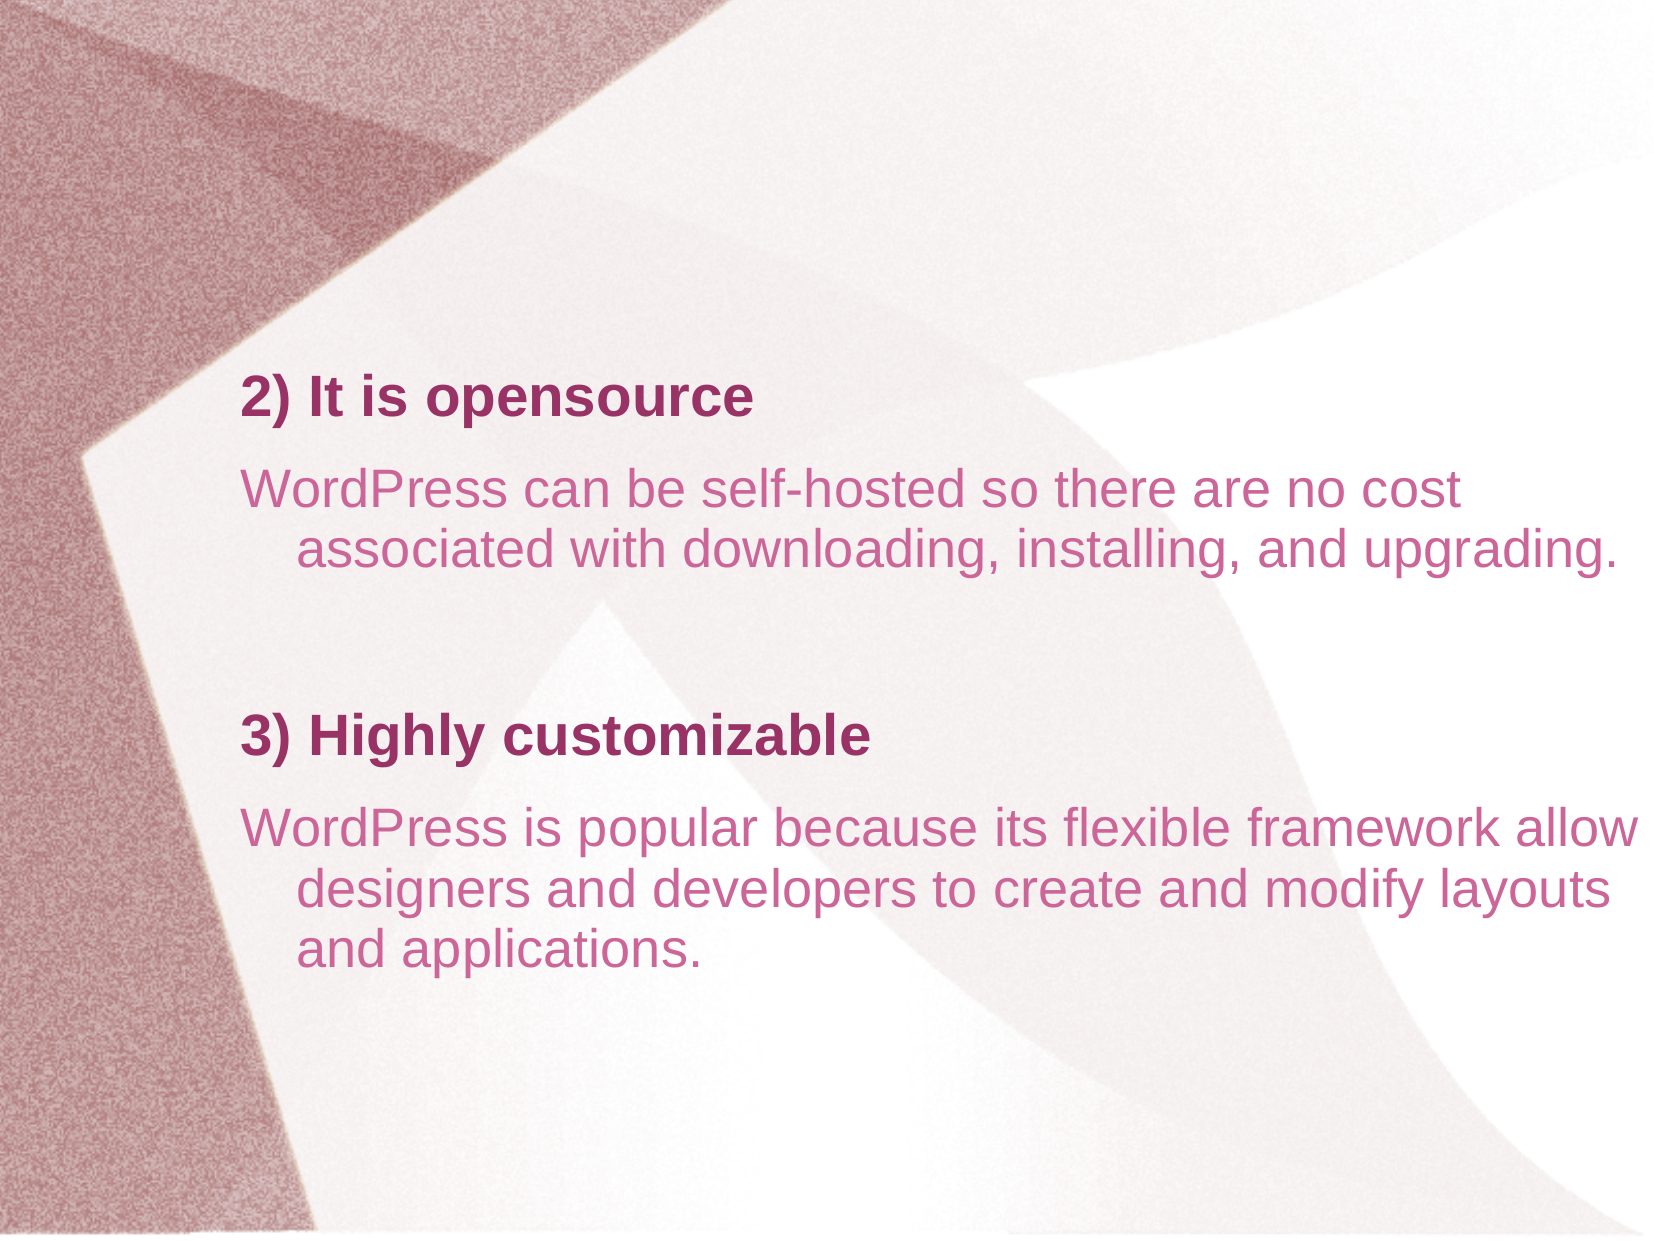

#
2) It is opensource
WordPress can be self-hosted so there are no cost associated with downloading, installing, and upgrading.
3) Highly customizable
WordPress is popular because its flexible framework allow designers and developers to create and modify layouts and applications.